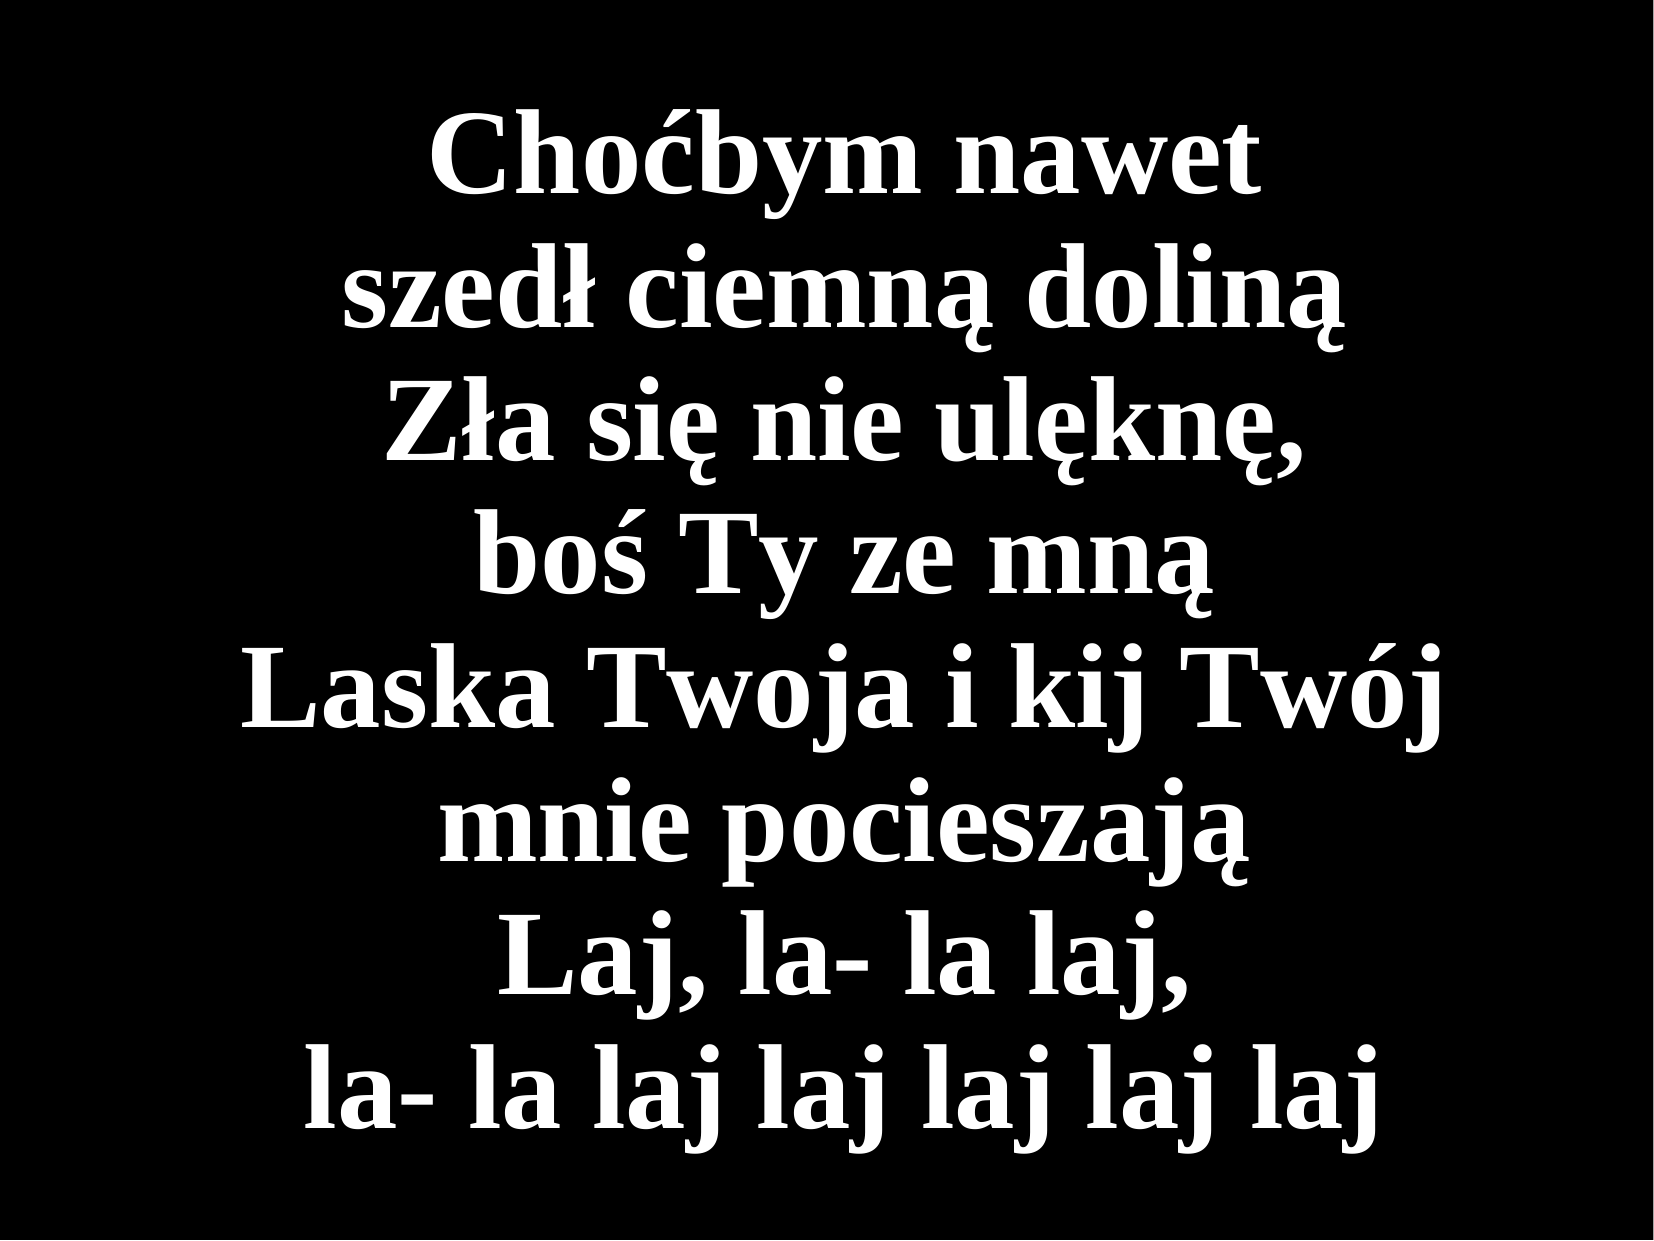

# Choćbym nawet
szedł ciemną doliną
Zła się nie ulęknę,
boś Ty ze mną
Laska Twoja i kij Twój
mnie pocieszają
Laj, la- la laj,
la- la laj laj laj laj laj